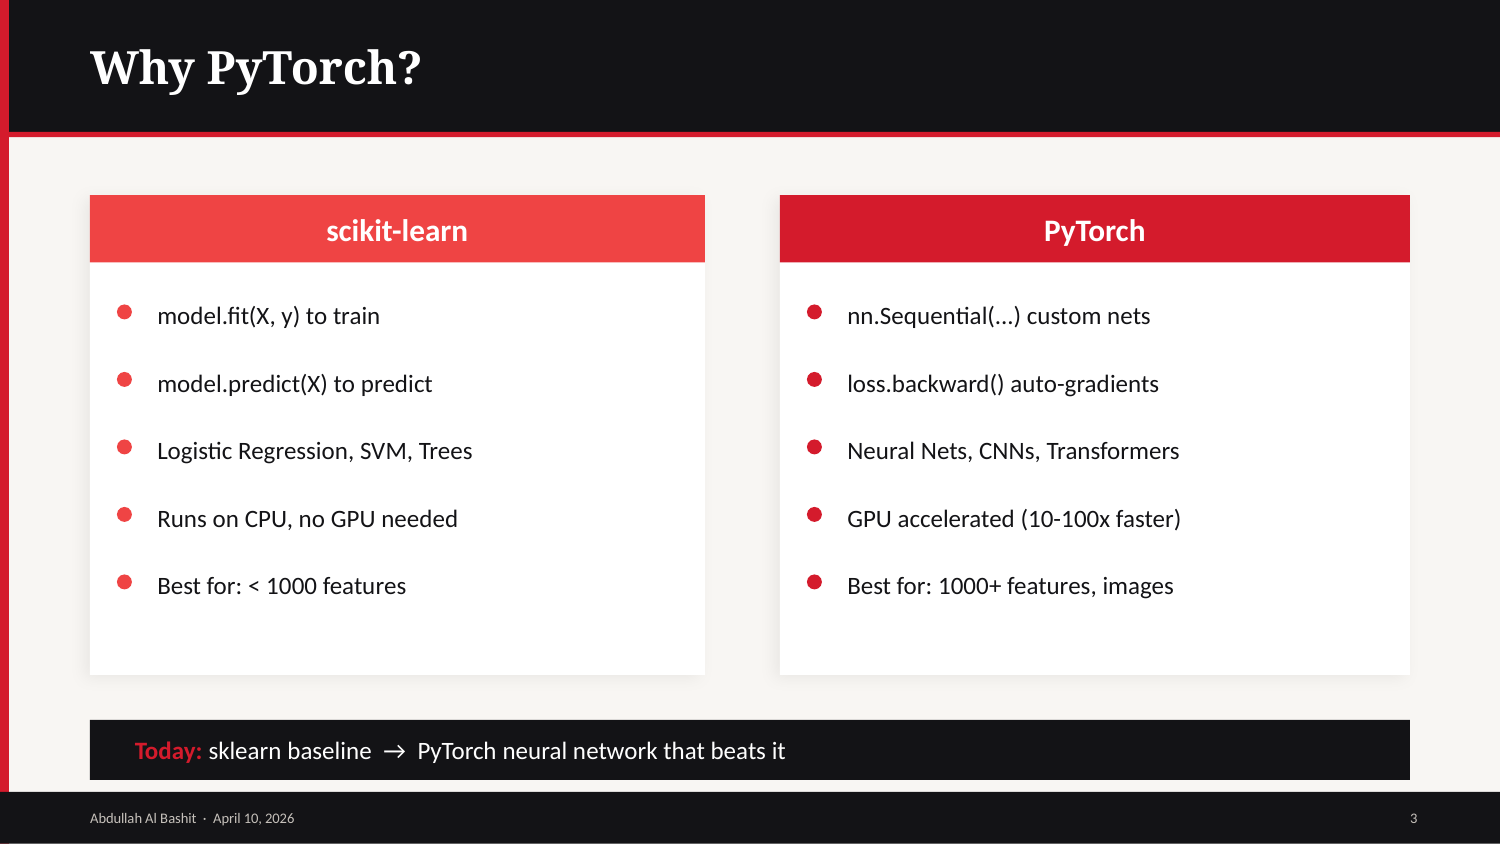

Why PyTorch?
scikit-learn
PyTorch
model.fit(X, y) to train
nn.Sequential(...) custom nets
model.predict(X) to predict
loss.backward() auto-gradients
Logistic Regression, SVM, Trees
Neural Nets, CNNs, Transformers
Runs on CPU, no GPU needed
GPU accelerated (10-100x faster)
Best for: < 1000 features
Best for: 1000+ features, images
Today: sklearn baseline → PyTorch neural network that beats it
Abdullah Al Bashit · April 10, 2026
3